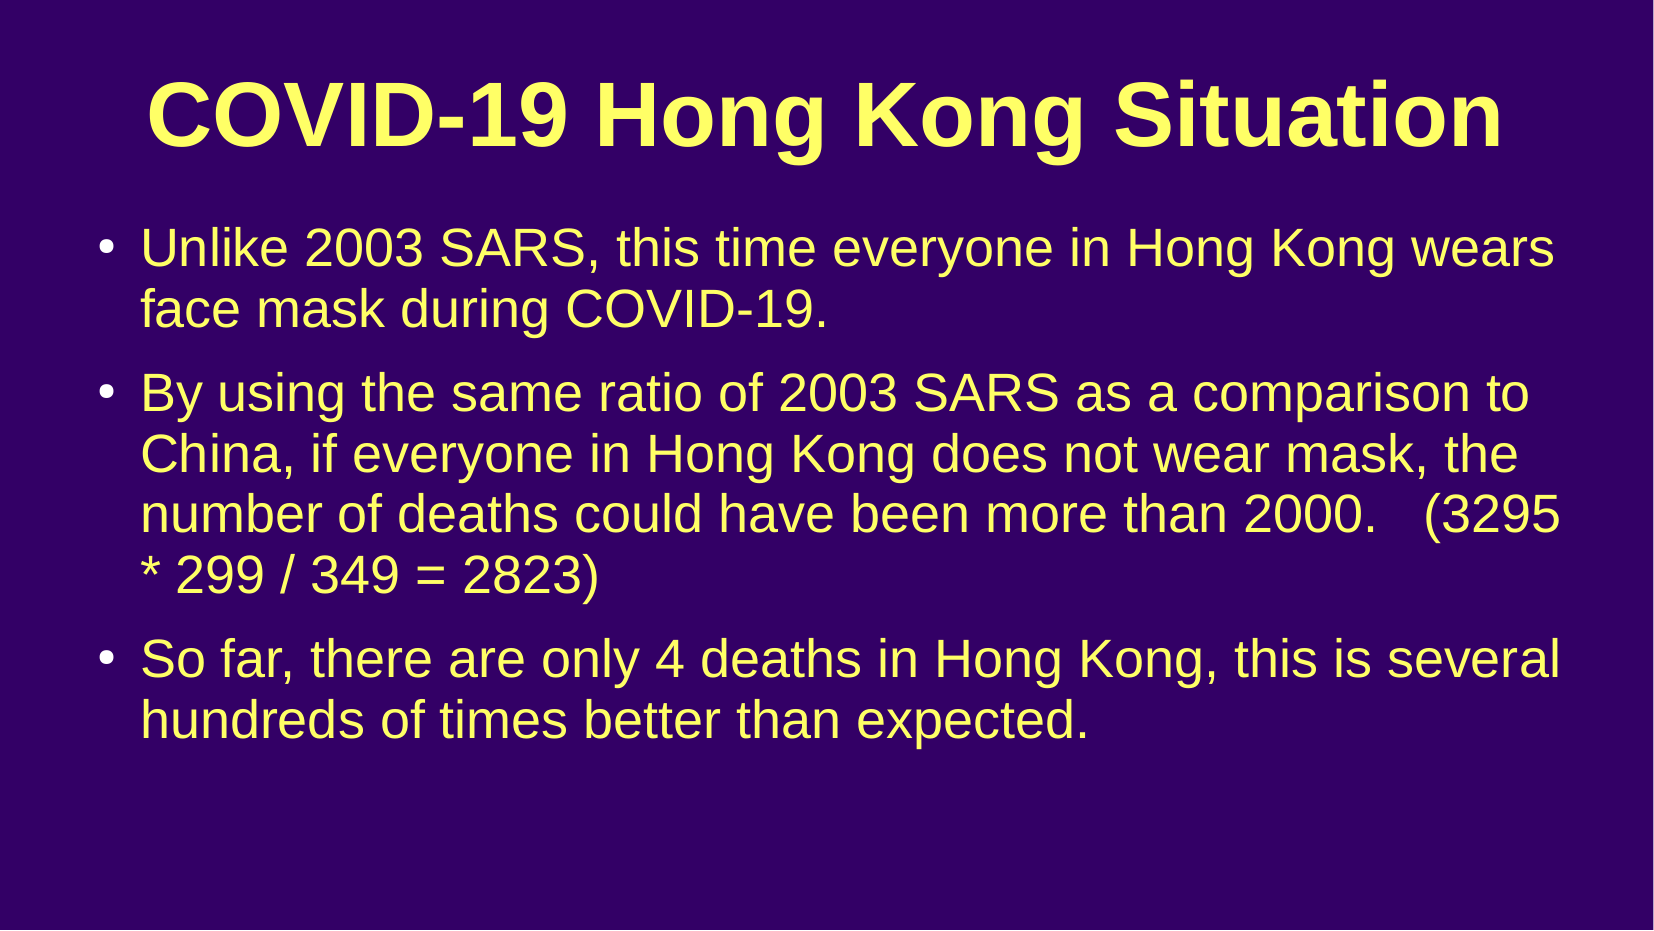

# COVID-19 Hong Kong Situation
Unlike 2003 SARS, this time everyone in Hong Kong wears face mask during COVID-19.
By using the same ratio of 2003 SARS as a comparison to China, if everyone in Hong Kong does not wear mask, the number of deaths could have been more than 2000. (3295 * 299 / 349 = 2823)
So far, there are only 4 deaths in Hong Kong, this is several hundreds of times better than expected.